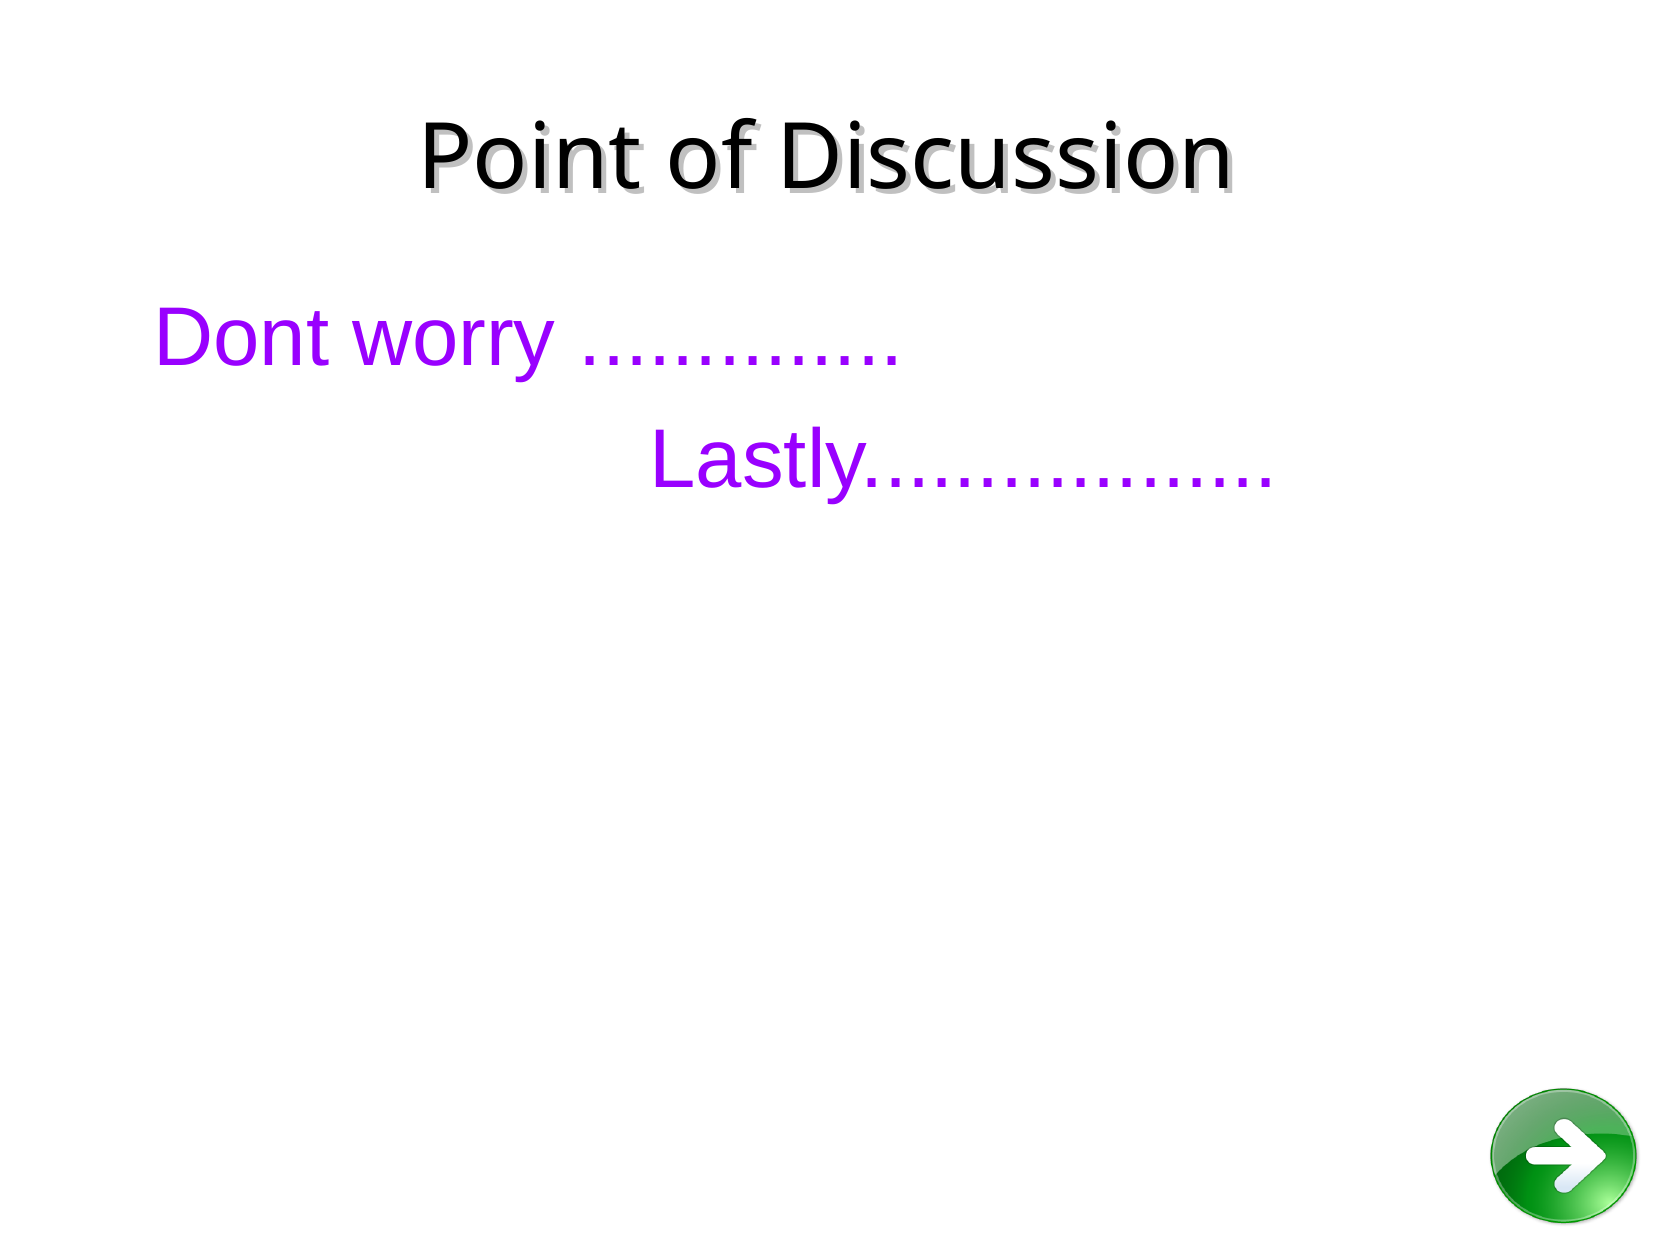

# Point of Discussion
Dont worry ..............
Lastly..................